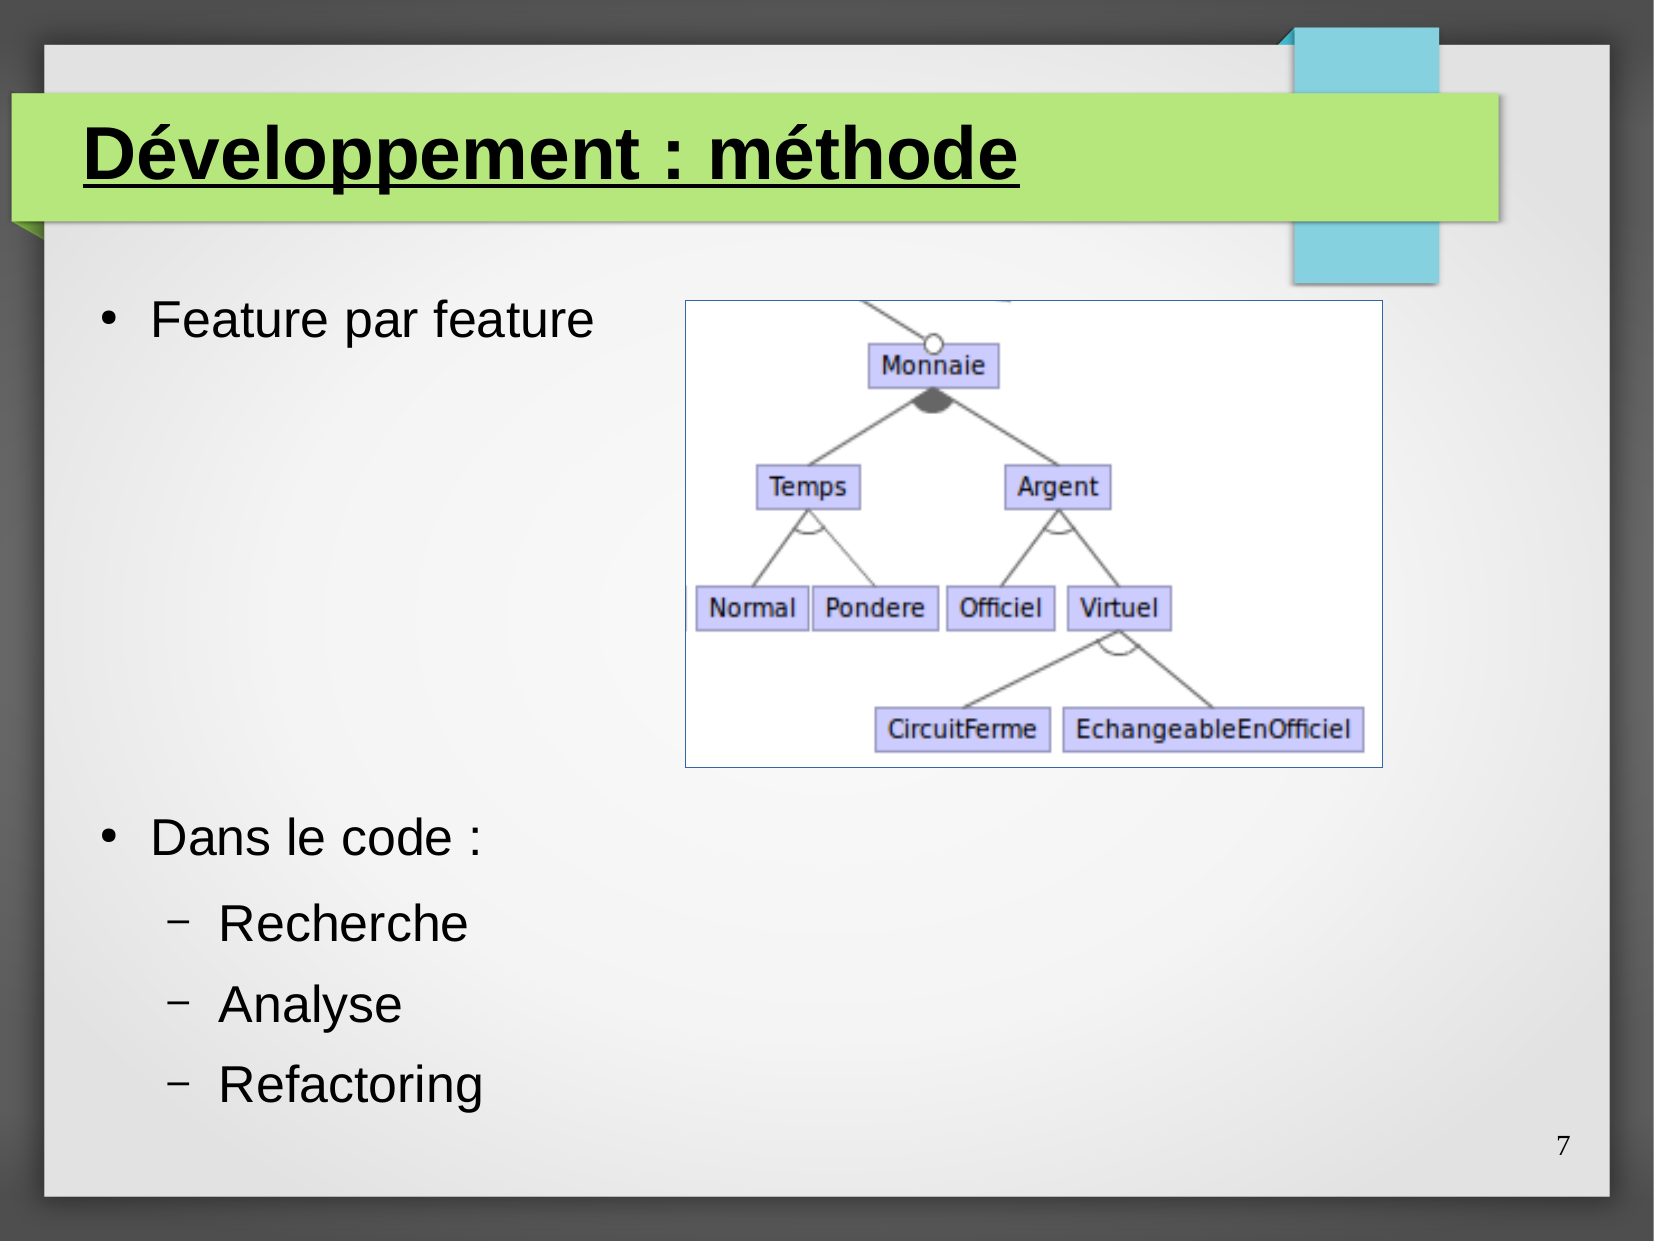

# Développement : méthode
Feature par feature
Dans le code :
Recherche
Analyse
Refactoring
7